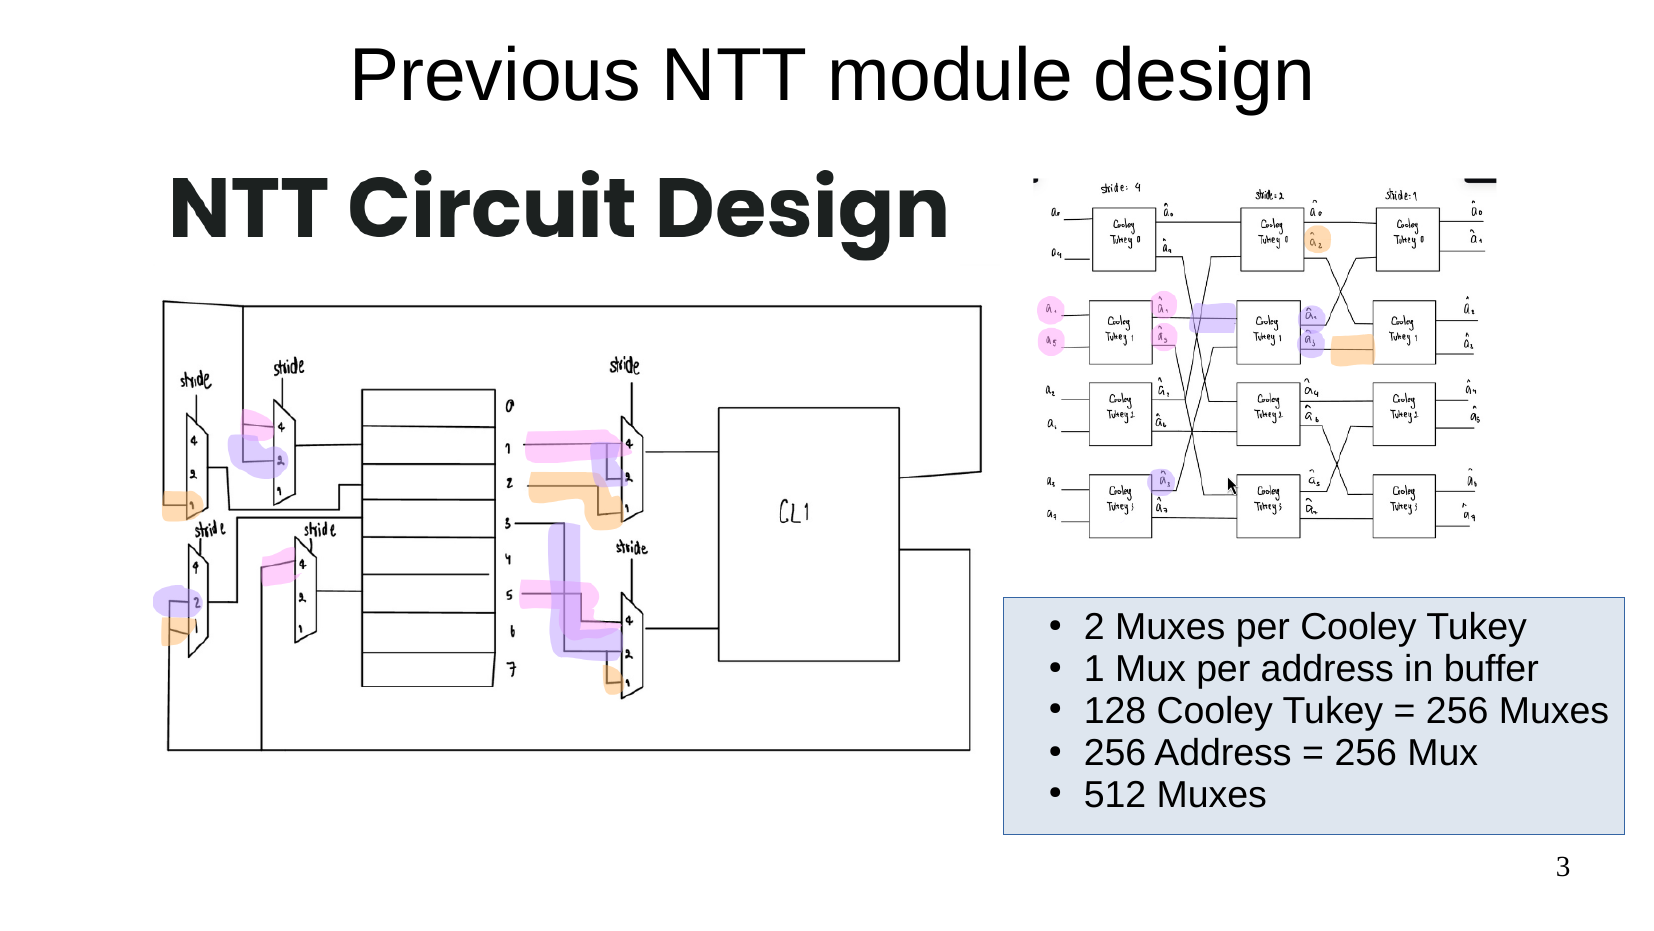

# Previous NTT module design
2 Muxes per Cooley Tukey
1 Mux per address in buffer
128 Cooley Tukey = 256 Muxes
256 Address = 256 Mux
512 Muxes
3